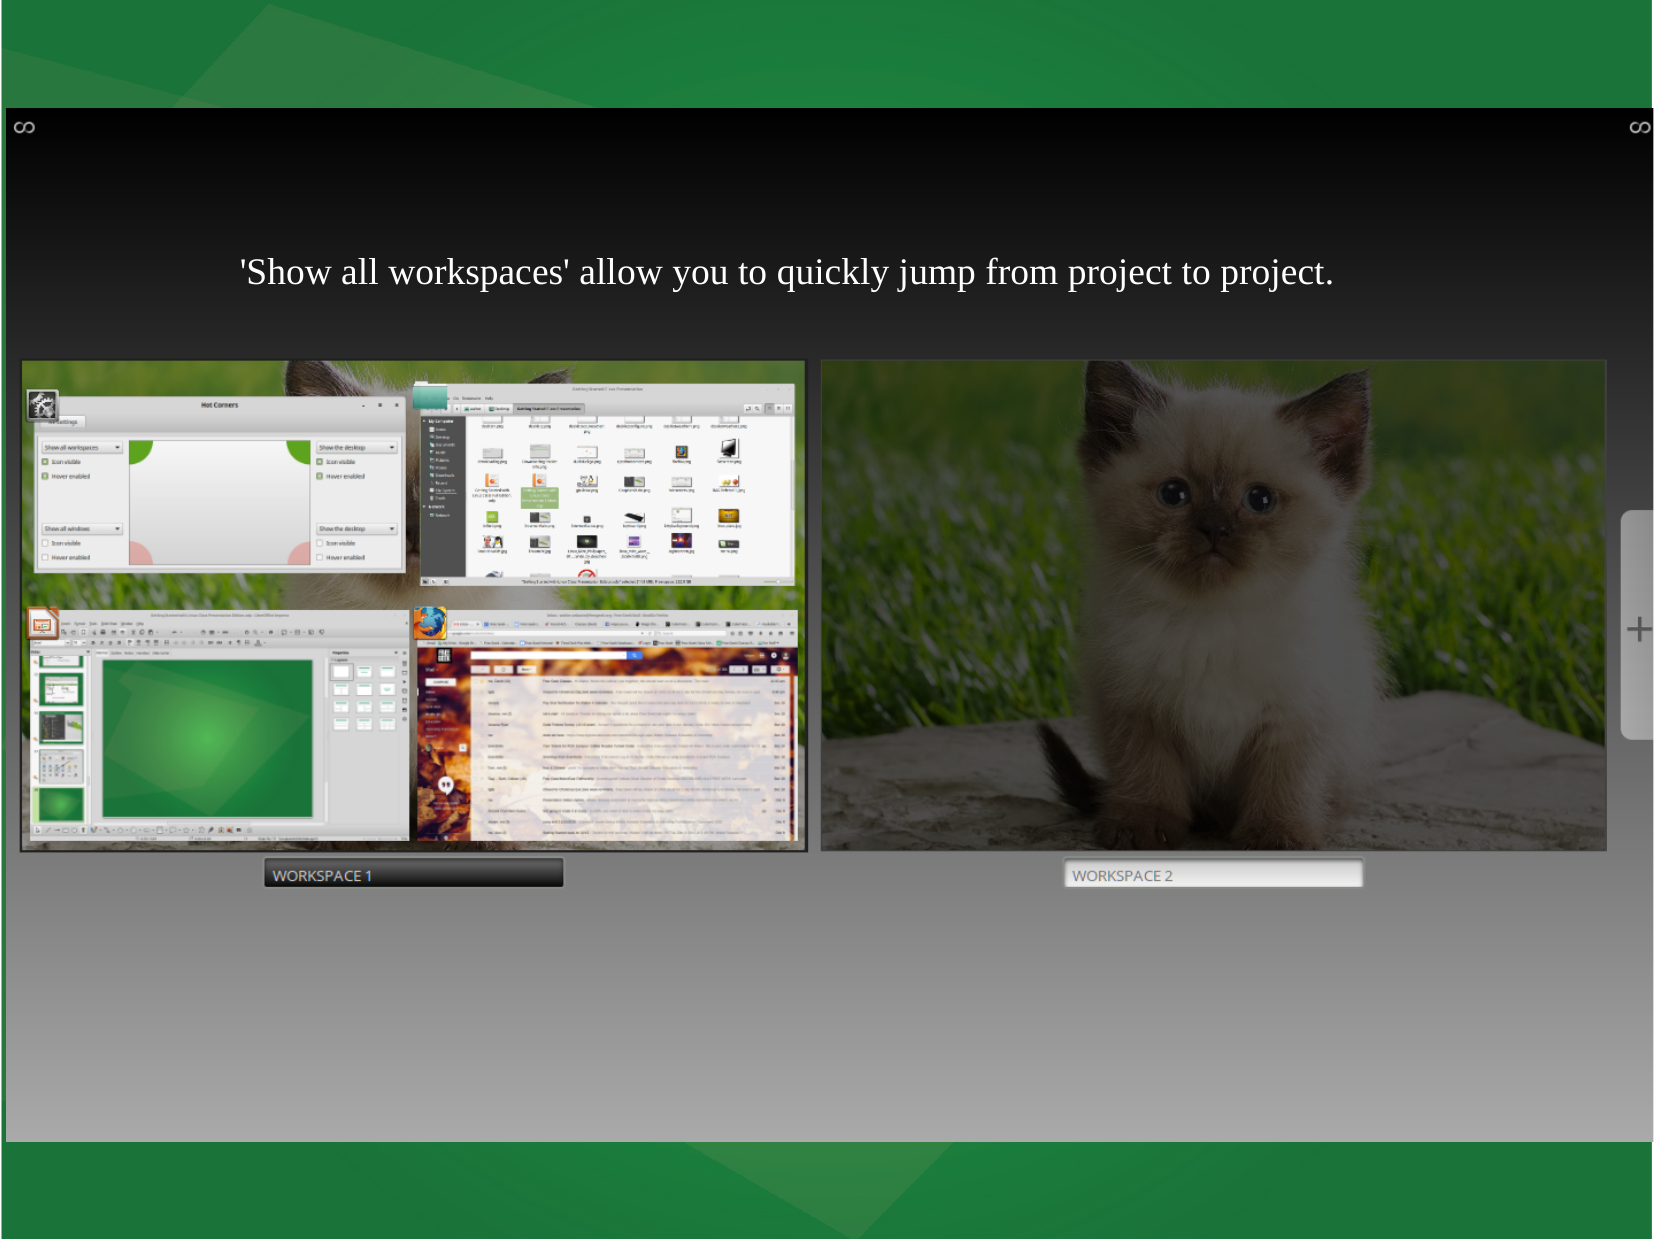

'Show all workspaces' allow you to quickly jump from project to project.